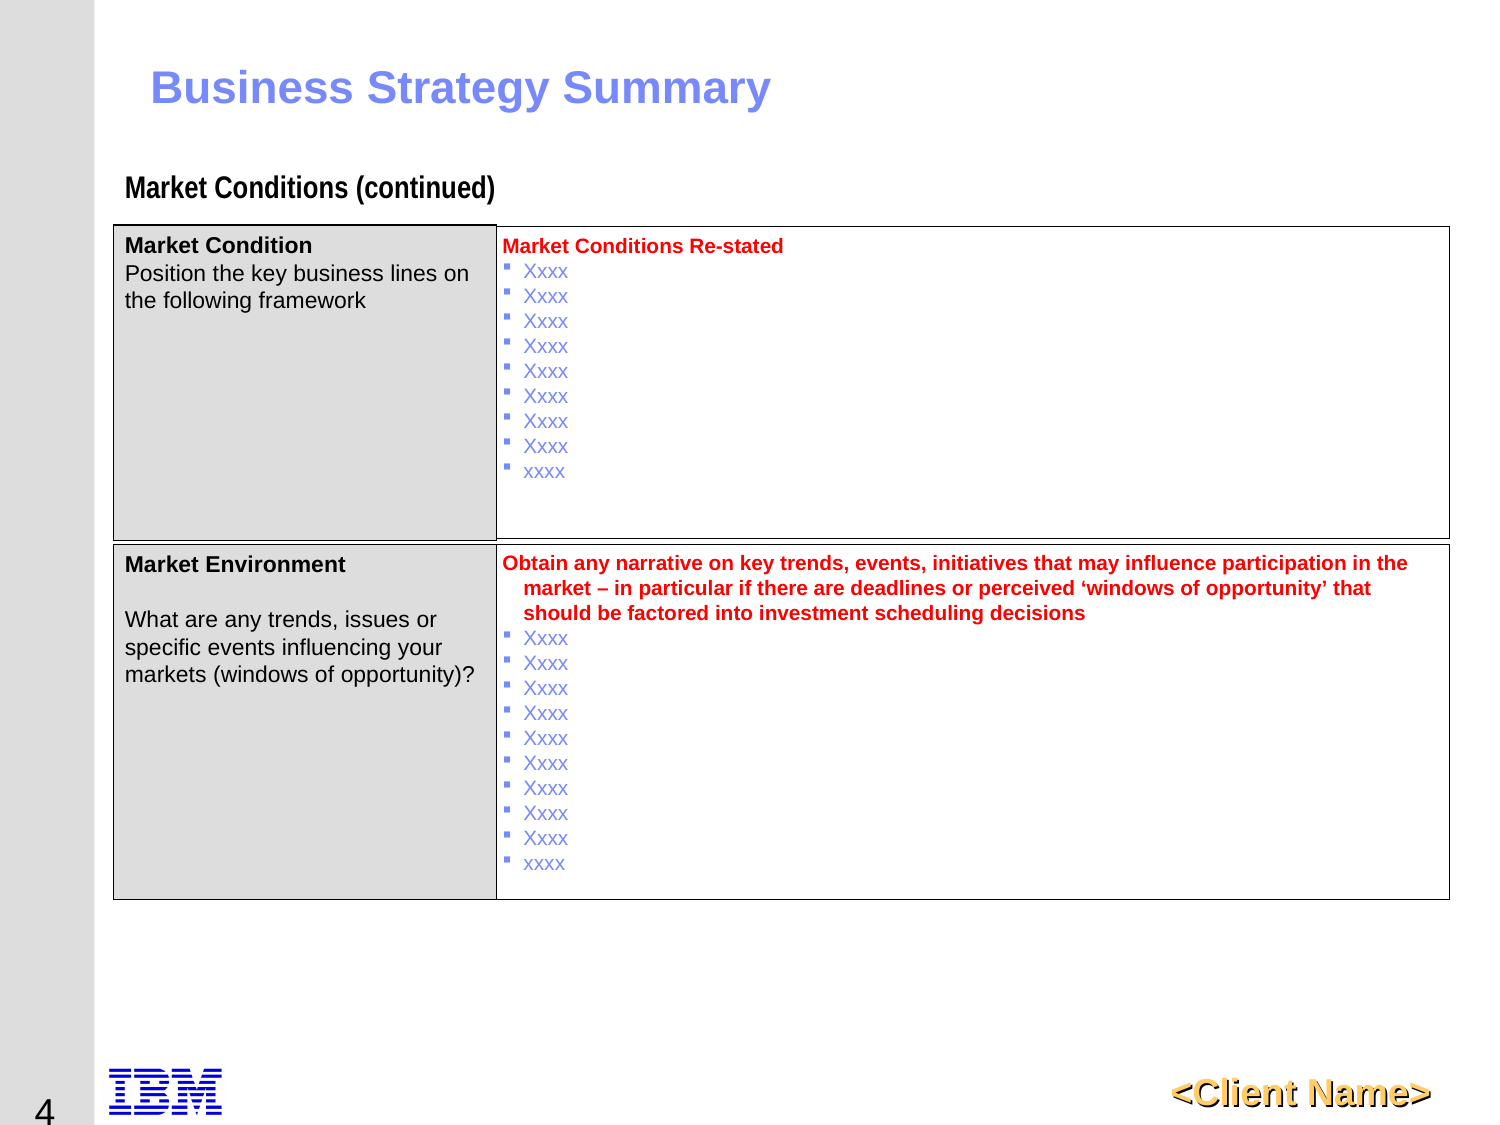

# Business Strategy Summary
Market Conditions (continued)
Market Condition
Position the key business lines on the following framework
Market Conditions Re-stated
Xxxx
Xxxx
Xxxx
Xxxx
Xxxx
Xxxx
Xxxx
Xxxx
xxxx
Market Environment
What are any trends, issues or specific events influencing your markets (windows of opportunity)?
Obtain any narrative on key trends, events, initiatives that may influence participation in the market – in particular if there are deadlines or perceived ‘windows of opportunity’ that should be factored into investment scheduling decisions
Xxxx
Xxxx
Xxxx
Xxxx
Xxxx
Xxxx
Xxxx
Xxxx
Xxxx
xxxx
4